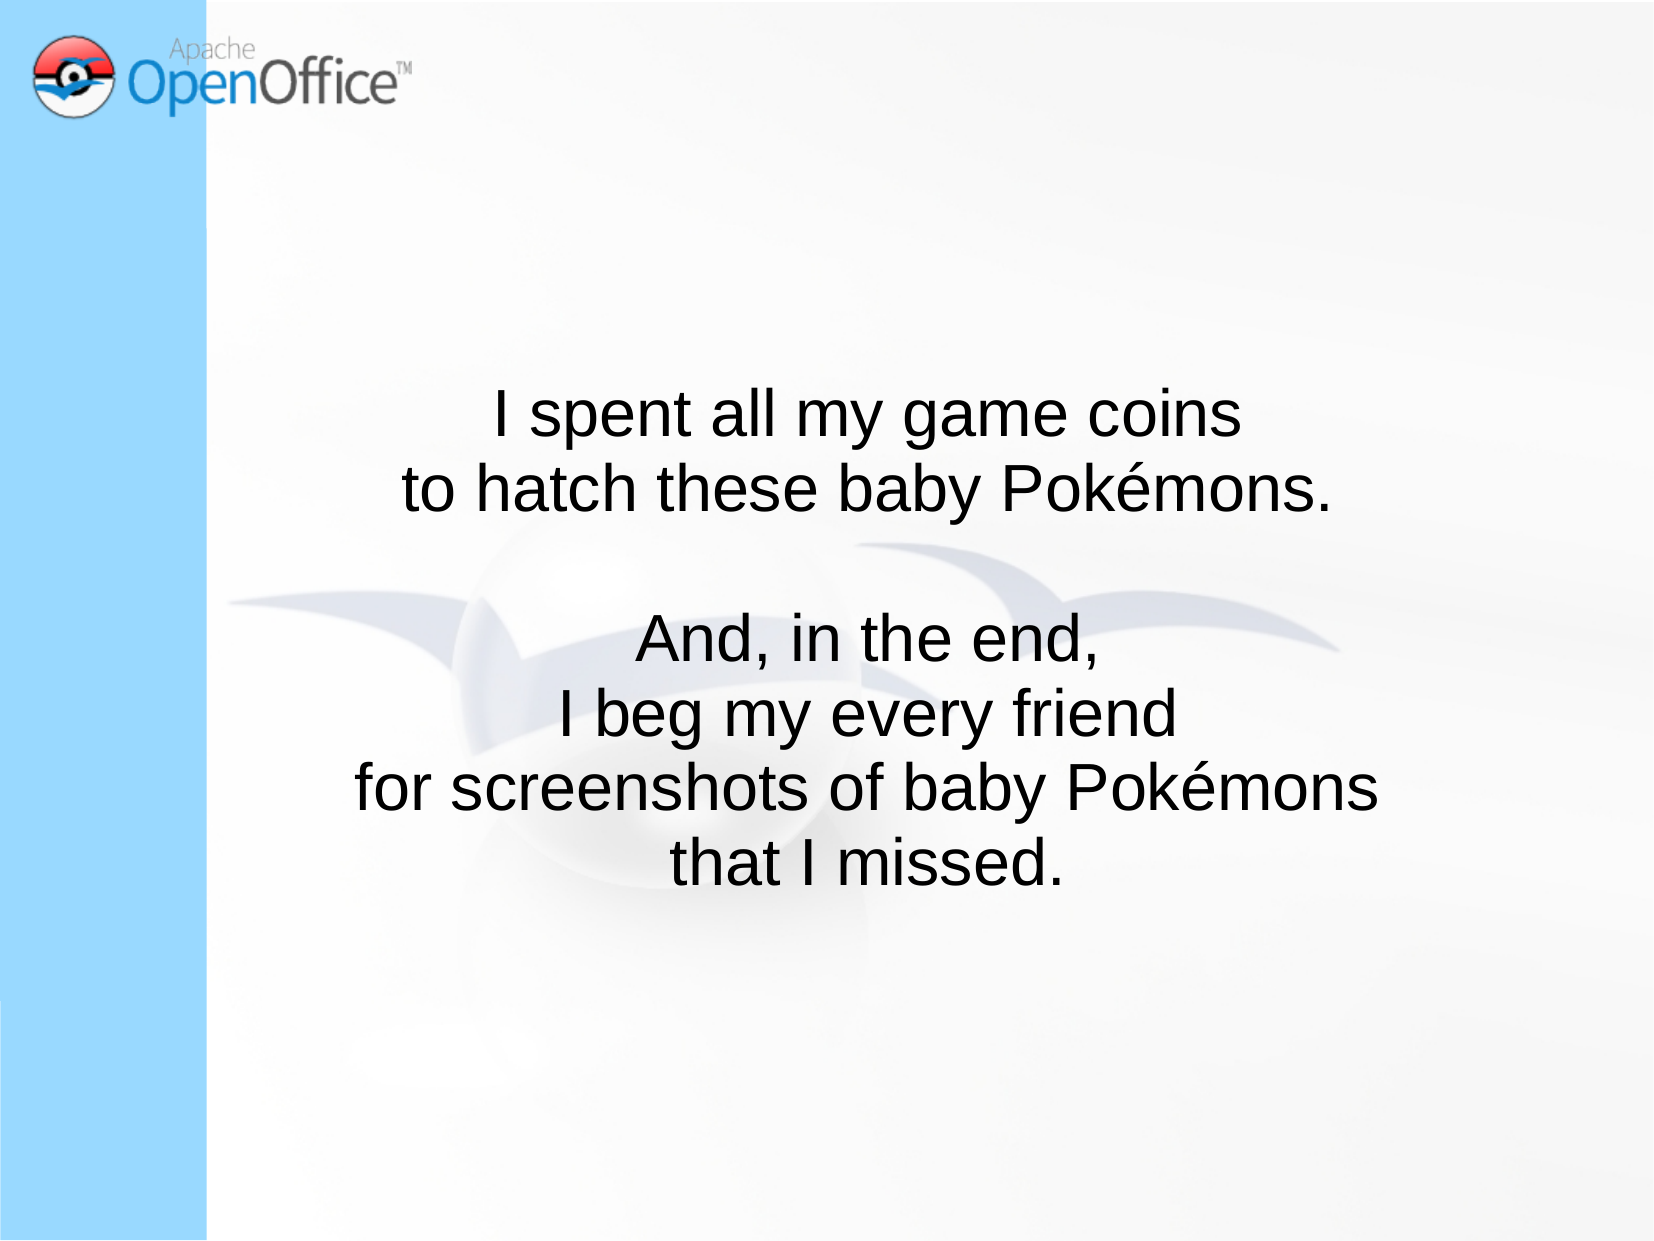

# I spent all my game coins
to hatch these baby Pokémons.
And, in the end,
I beg my every friend
for screenshots of baby Pokémons
that I missed.